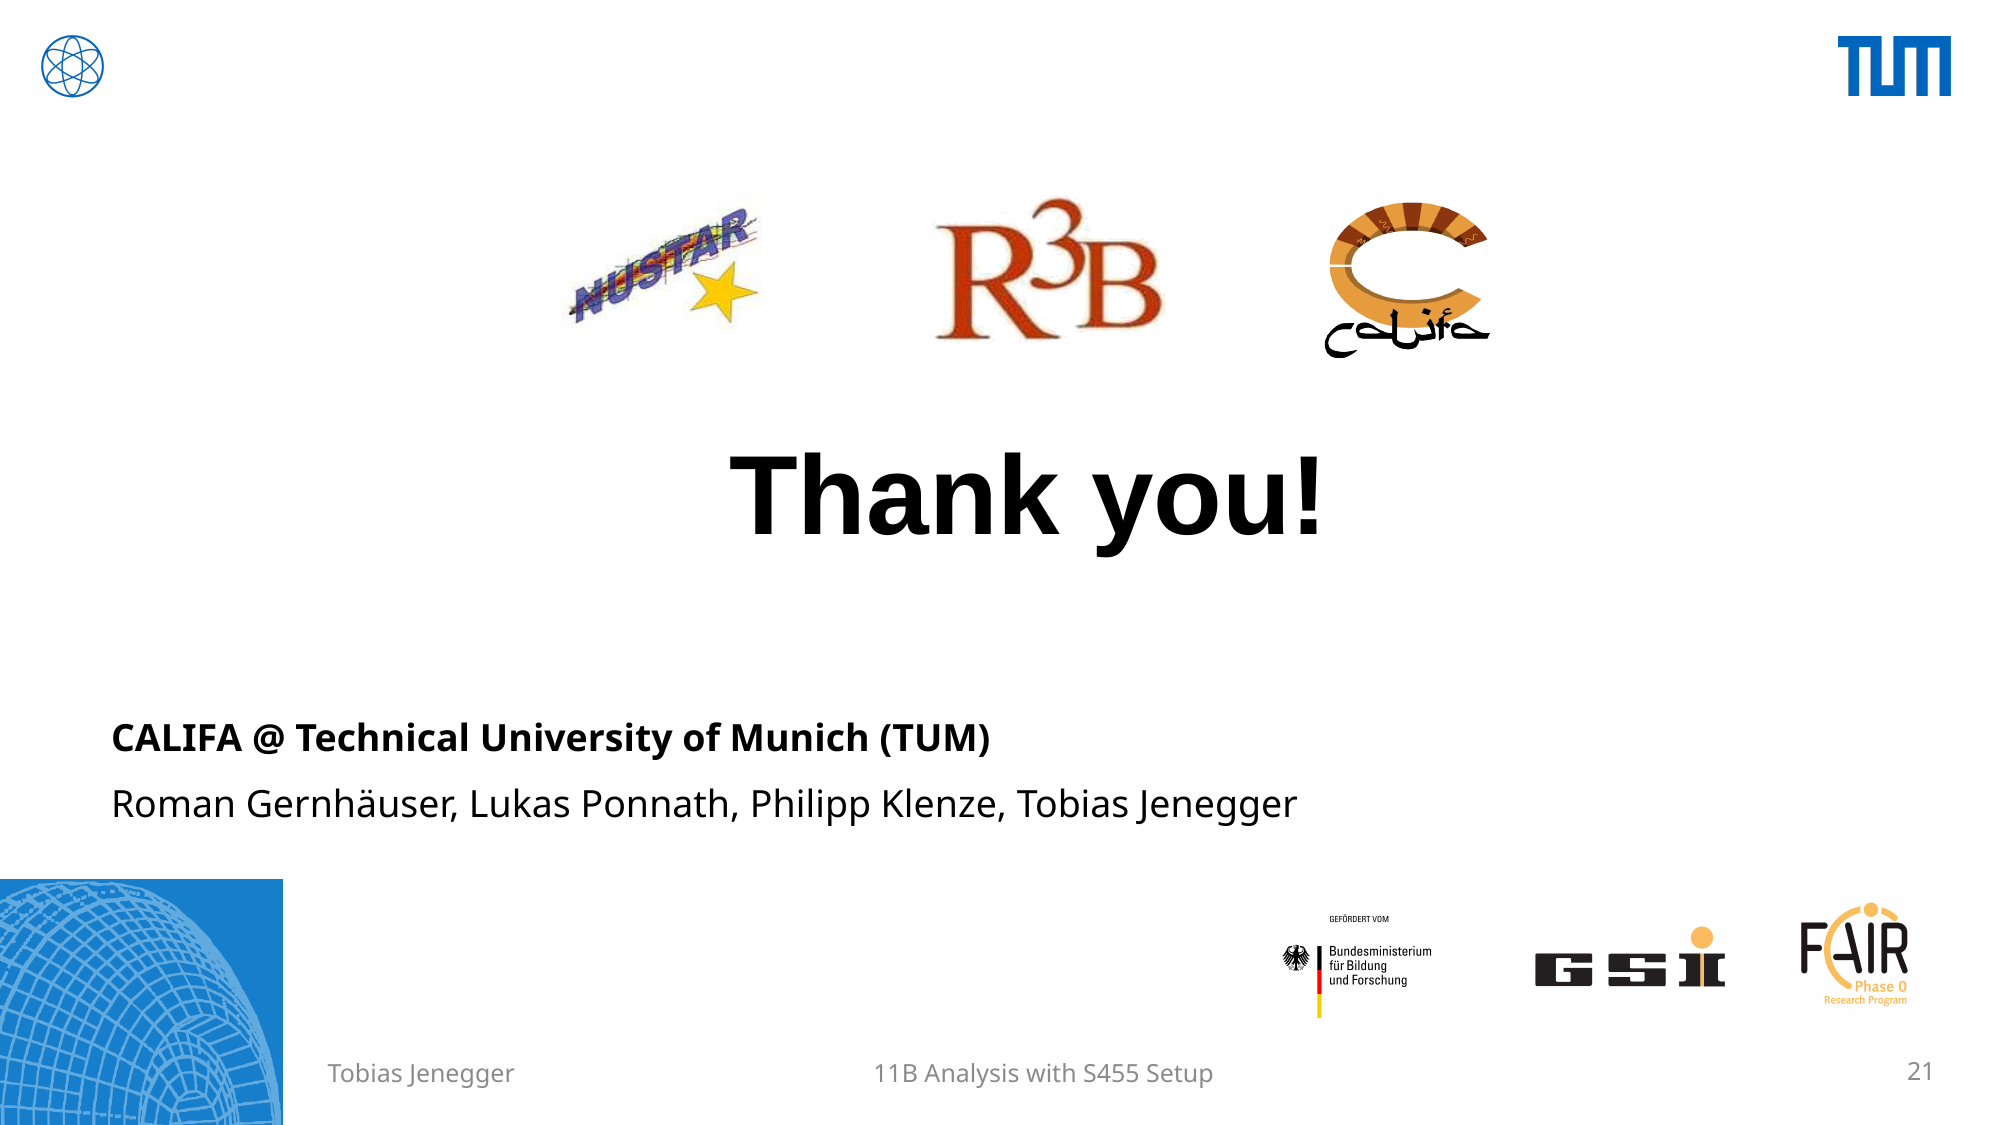

# CALIFA @ Technical University of Munich (TUM)
Roman Gernhäuser, Lukas Ponnath, Philipp Klenze, Tobias Jenegger
Thank you!
Tobias Jenegger
11B Analysis with S455 Setup